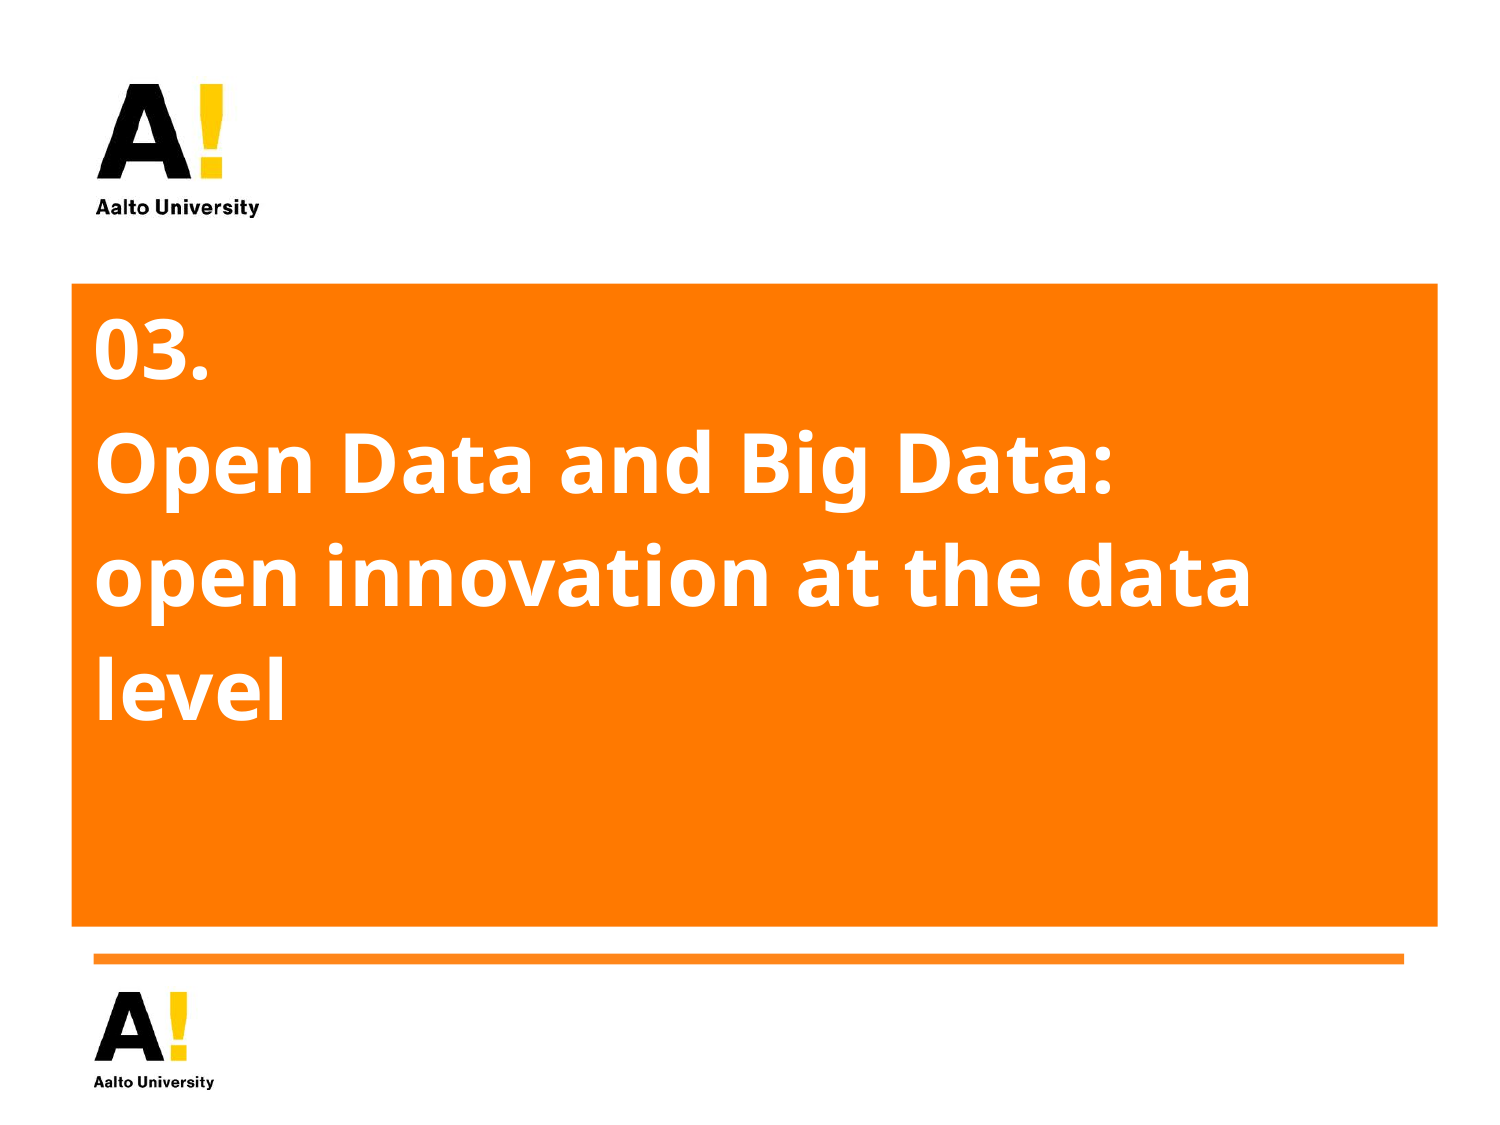

#
03.
Open Data and Big Data:
open innovation at the data level